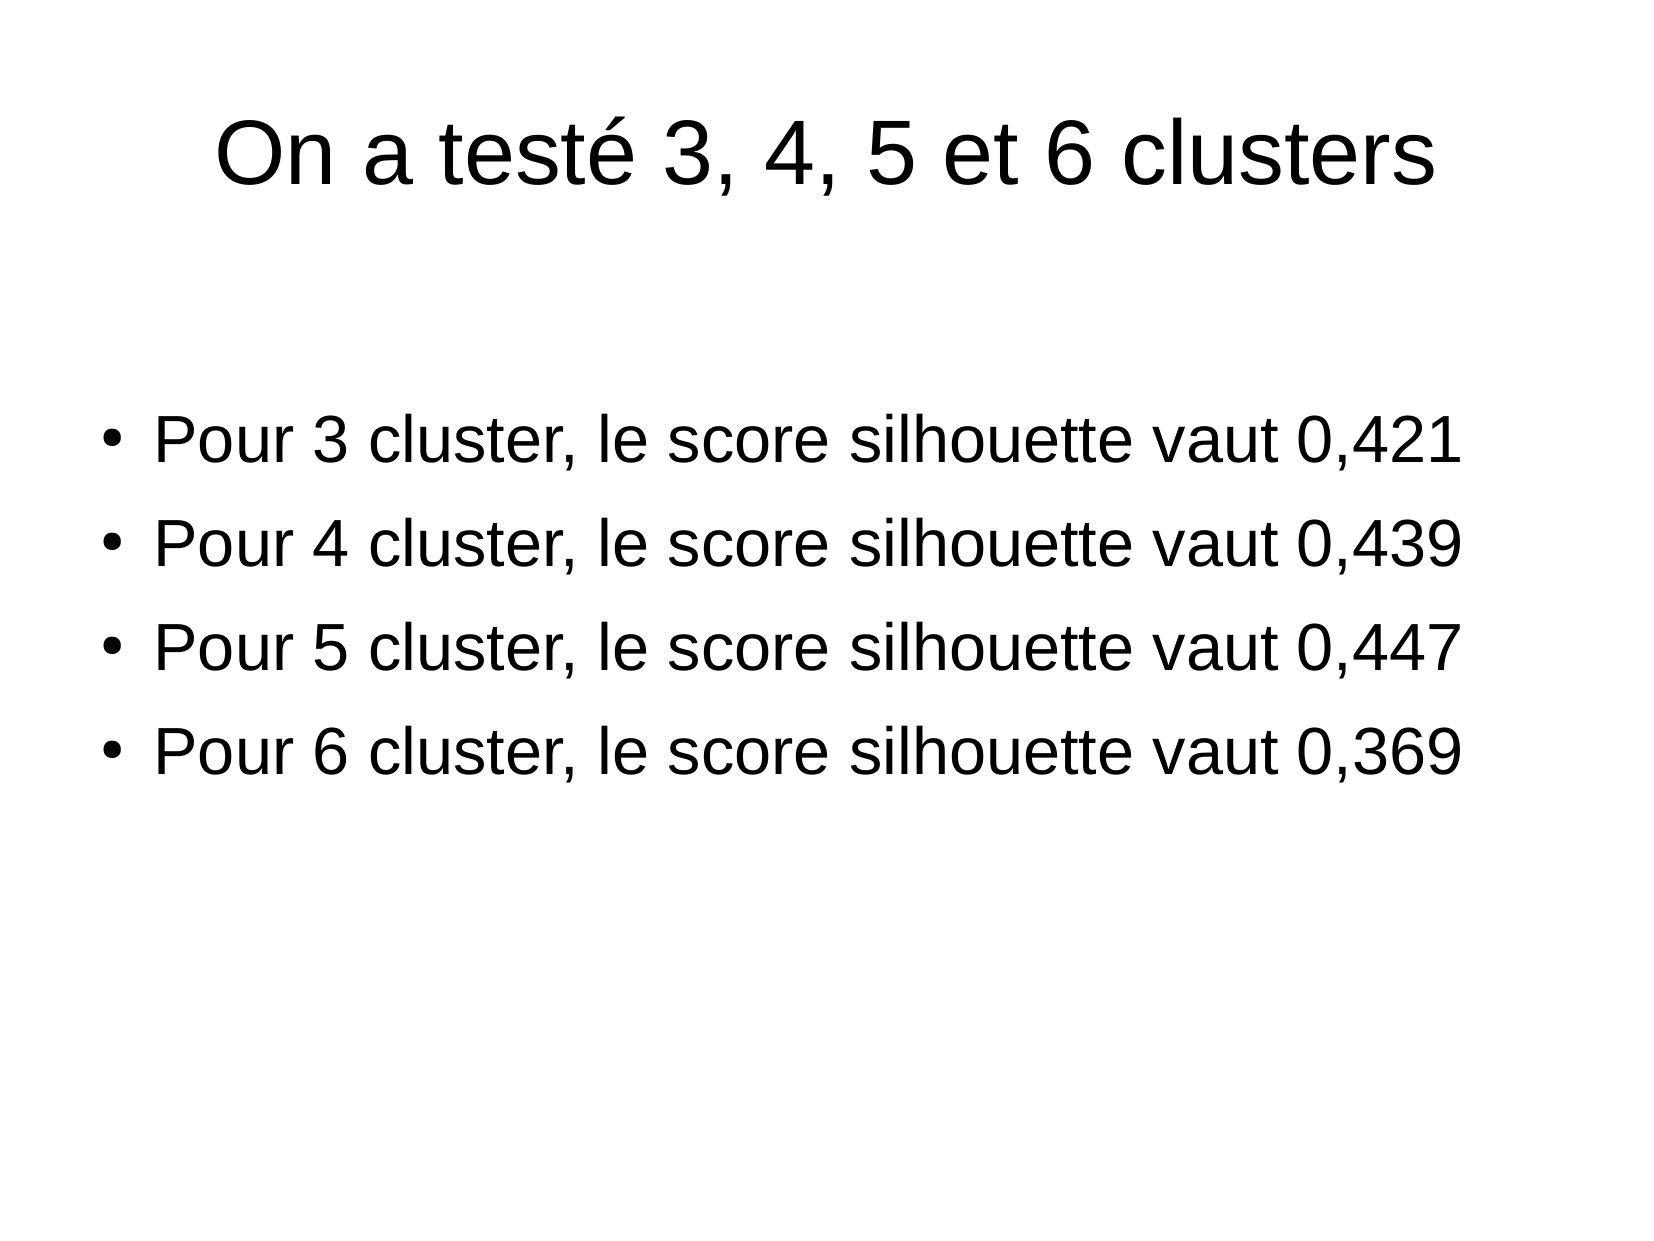

# On a testé 3, 4, 5 et 6 clusters
Pour 3 cluster, le score silhouette vaut 0,421
Pour 4 cluster, le score silhouette vaut 0,439
Pour 5 cluster, le score silhouette vaut 0,447
Pour 6 cluster, le score silhouette vaut 0,369